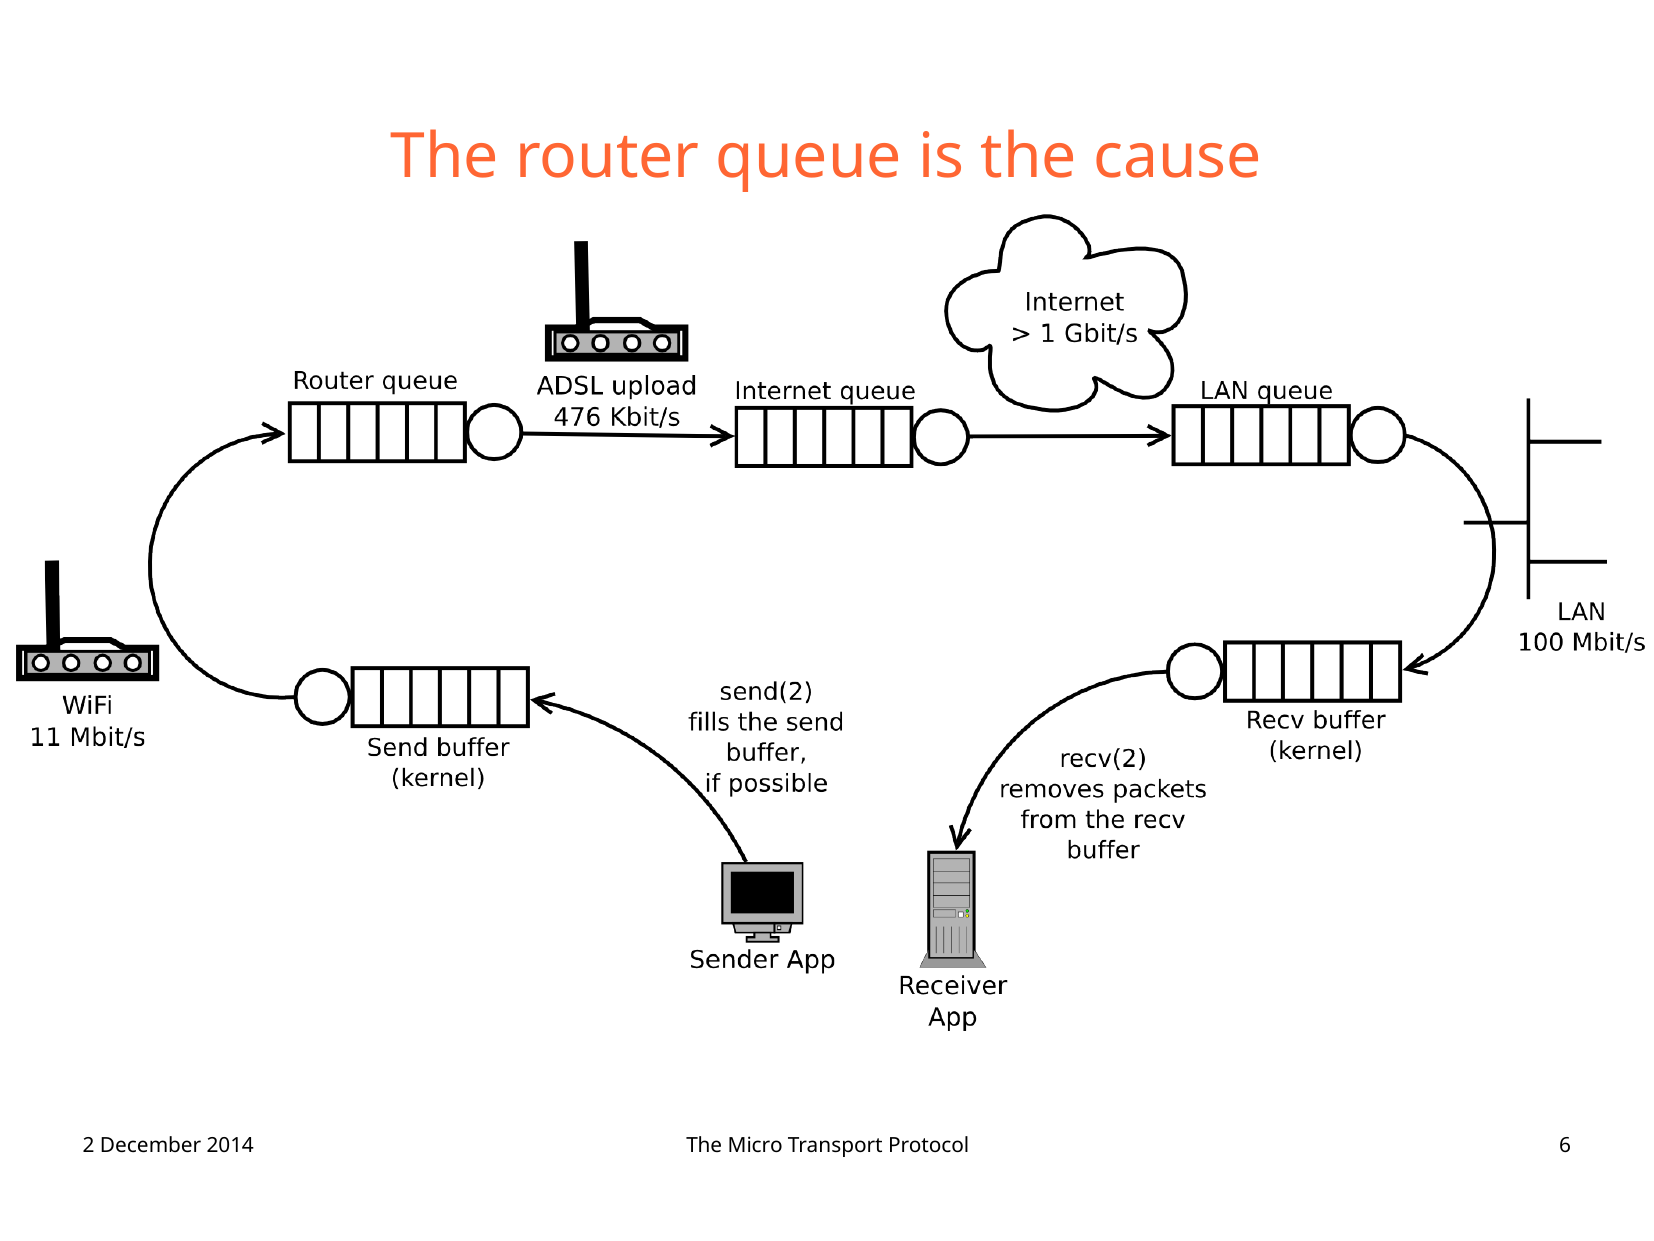

# The router queue is the cause
2 December 2014
The Micro Transport Protocol
6